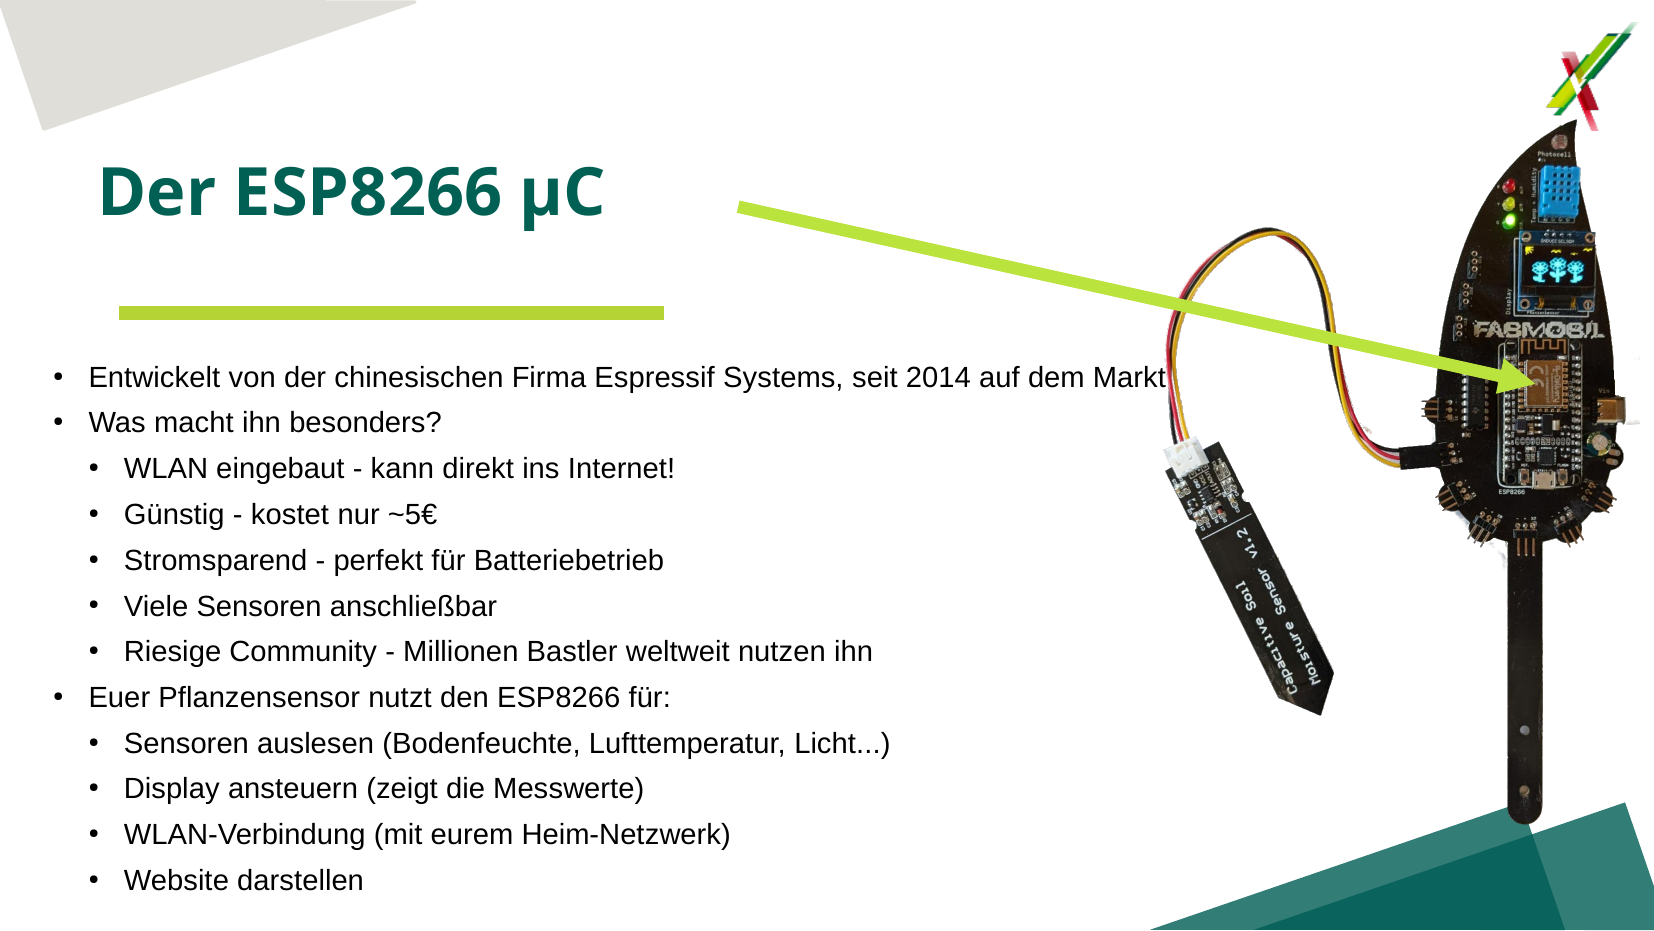

# Der ESP8266 µC
Entwickelt von der chinesischen Firma Espressif Systems, seit 2014 auf dem Markt
Was macht ihn besonders?
WLAN eingebaut - kann direkt ins Internet!
Günstig - kostet nur ~5€
Stromsparend - perfekt für Batteriebetrieb
Viele Sensoren anschließbar
Riesige Community - Millionen Bastler weltweit nutzen ihn
Euer Pflanzensensor nutzt den ESP8266 für:
Sensoren auslesen (Bodenfeuchte, Lufttemperatur, Licht...)
Display ansteuern (zeigt die Messwerte)
WLAN-Verbindung (mit eurem Heim-Netzwerk)
Website darstellen